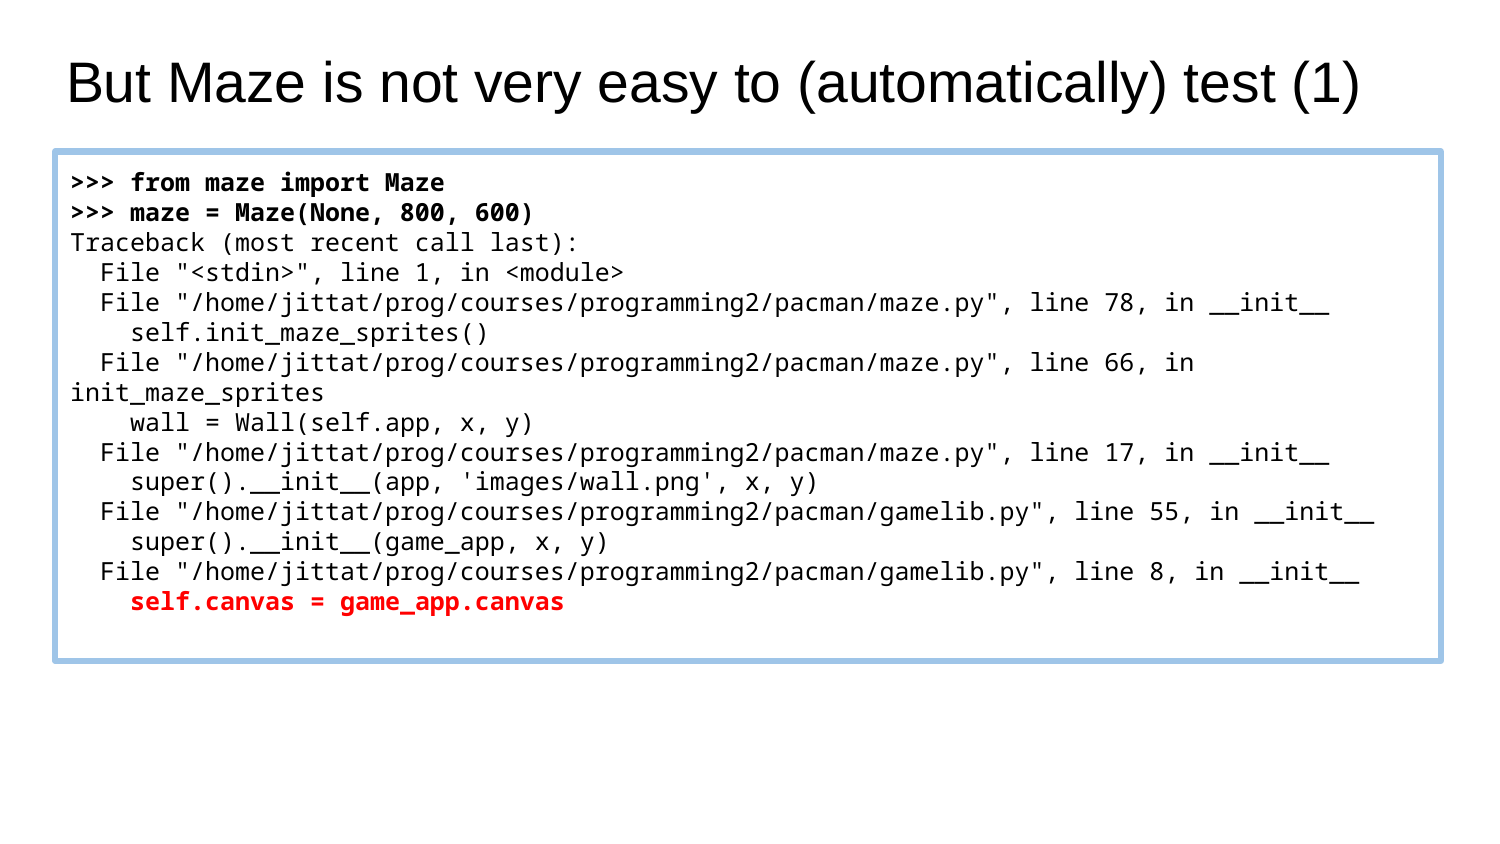

# But Maze is not very easy to (automatically) test (1)
>>> from maze import Maze
>>> maze = Maze(None, 800, 600)
Traceback (most recent call last):
 File "<stdin>", line 1, in <module>
 File "/home/jittat/prog/courses/programming2/pacman/maze.py", line 78, in __init__
 self.init_maze_sprites()
 File "/home/jittat/prog/courses/programming2/pacman/maze.py", line 66, in init_maze_sprites
 wall = Wall(self.app, x, y)
 File "/home/jittat/prog/courses/programming2/pacman/maze.py", line 17, in __init__
 super().__init__(app, 'images/wall.png', x, y)
 File "/home/jittat/prog/courses/programming2/pacman/gamelib.py", line 55, in __init__
 super().__init__(game_app, x, y)
 File "/home/jittat/prog/courses/programming2/pacman/gamelib.py", line 8, in __init__
 self.canvas = game_app.canvas
AttributeError: 'NoneType' object has no attribute 'canvas'